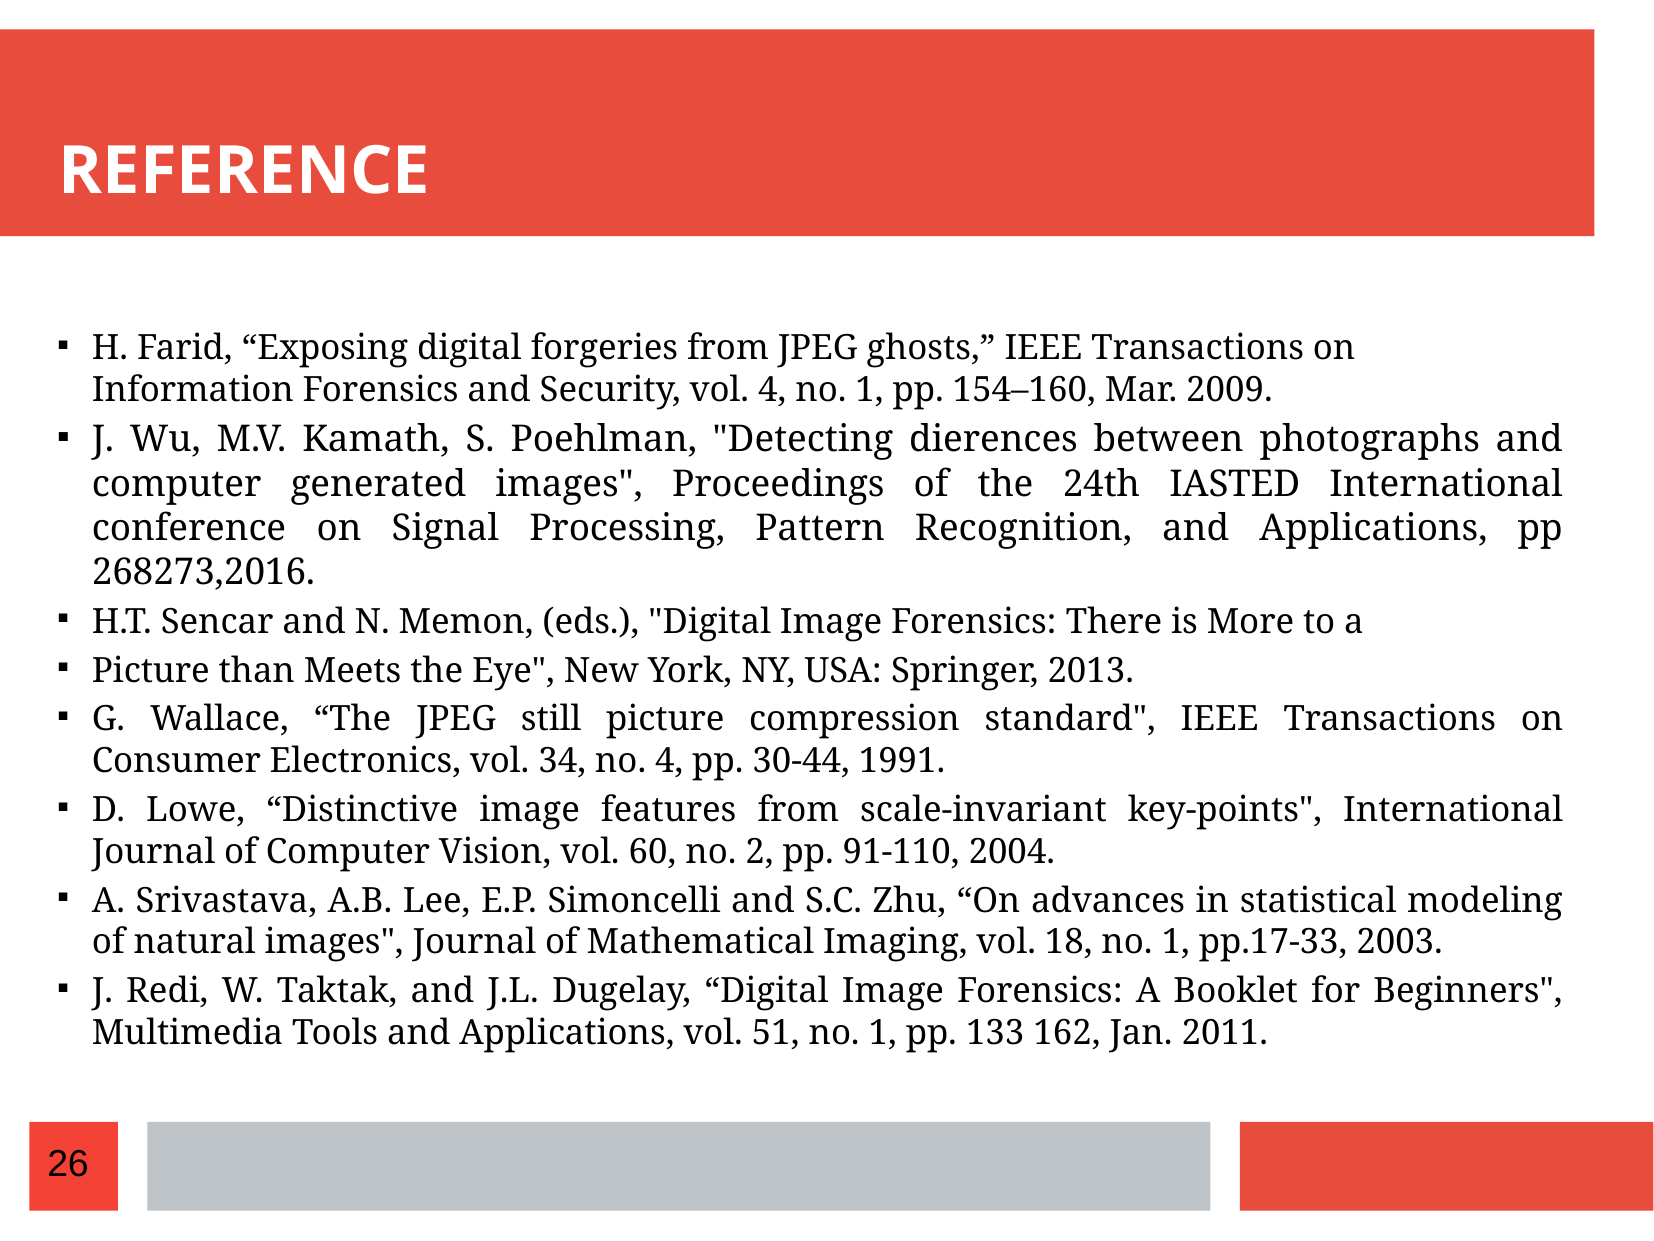

REFERENCE
H. Farid, “Exposing digital forgeries from JPEG ghosts,” IEEE Transactions on Information Forensics and Security, vol. 4, no. 1, pp. 154–160, Mar. 2009.
J. Wu, M.V. Kamath, S. Poehlman, "Detecting dierences between photographs and computer generated images", Proceedings of the 24th IASTED International conference on Signal Processing, Pattern Recognition, and Applications, pp 268273,2016.
H.T. Sencar and N. Memon, (eds.), "Digital Image Forensics: There is More to a
Picture than Meets the Eye", New York, NY, USA: Springer, 2013.
G. Wallace, “The JPEG still picture compression standard", IEEE Transactions on Consumer Electronics, vol. 34, no. 4, pp. 30-44, 1991.
D. Lowe, “Distinctive image features from scale-invariant key-points", International Journal of Computer Vision, vol. 60, no. 2, pp. 91-110, 2004.
A. Srivastava, A.B. Lee, E.P. Simoncelli and S.C. Zhu, “On advances in statistical modeling of natural images", Journal of Mathematical Imaging, vol. 18, no. 1, pp.17-33, 2003.
J. Redi, W. Taktak, and J.L. Dugelay, “Digital Image Forensics: A Booklet for Beginners", Multimedia Tools and Applications, vol. 51, no. 1, pp. 133 162, Jan. 2011.